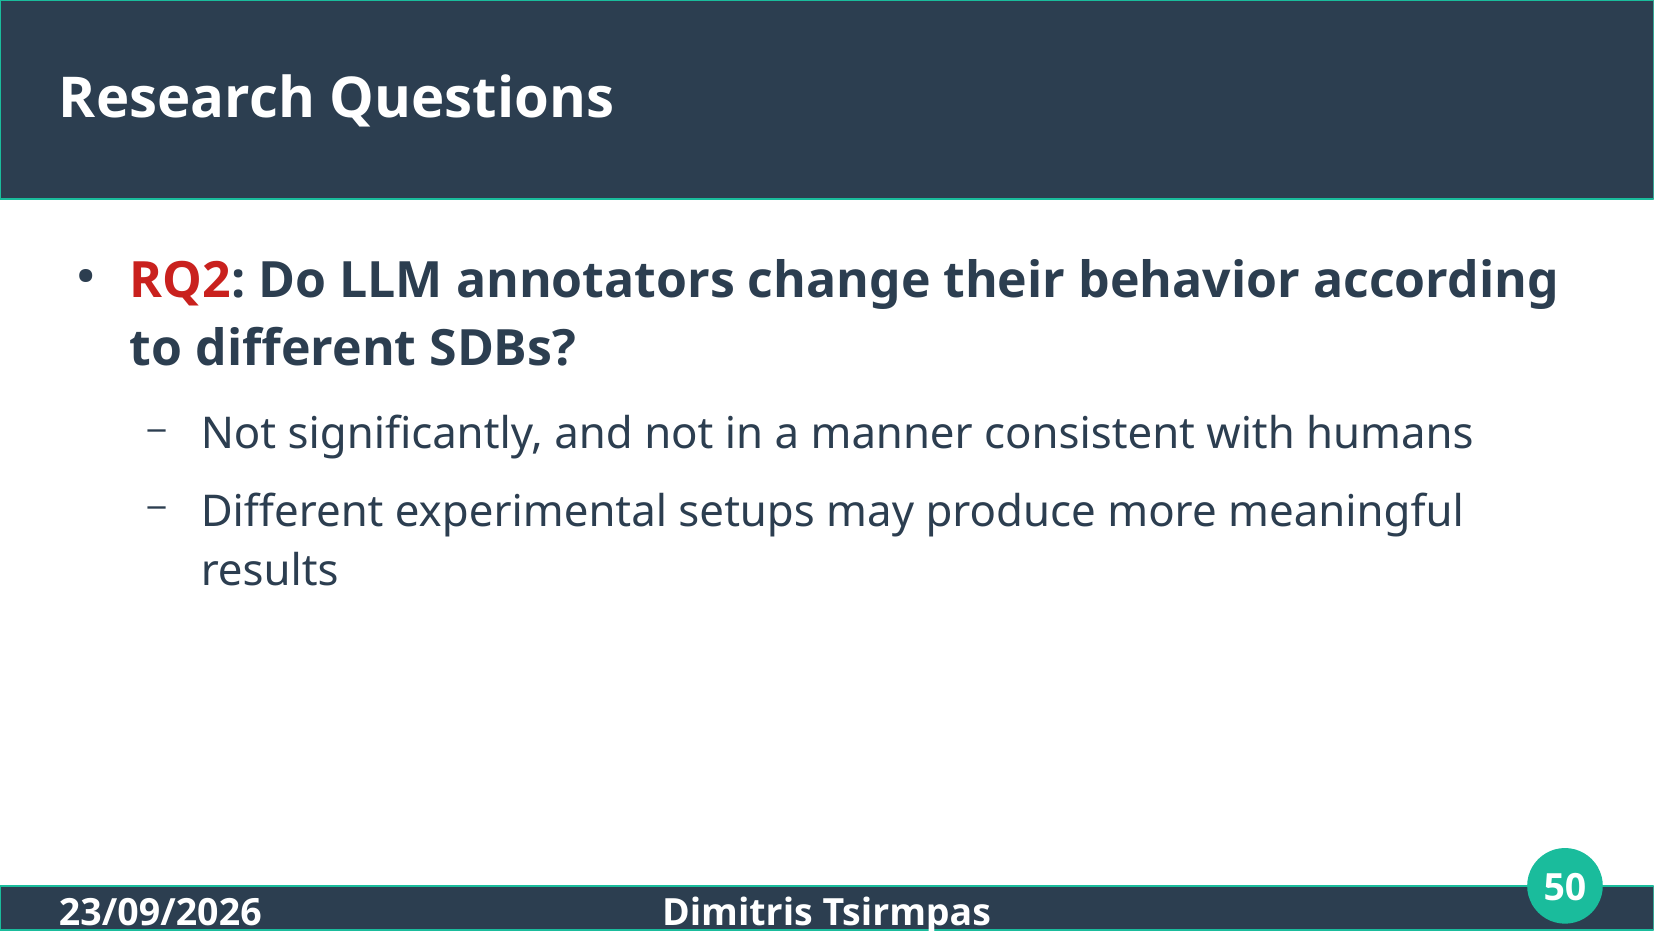

# Research Questions
RQ2: Do LLM annotators change their behavior according to different SDBs?
Not significantly, and not in a manner consistent with humans
Different experimental setups may produce more meaningful results
50
Dimitris Tsirmpas